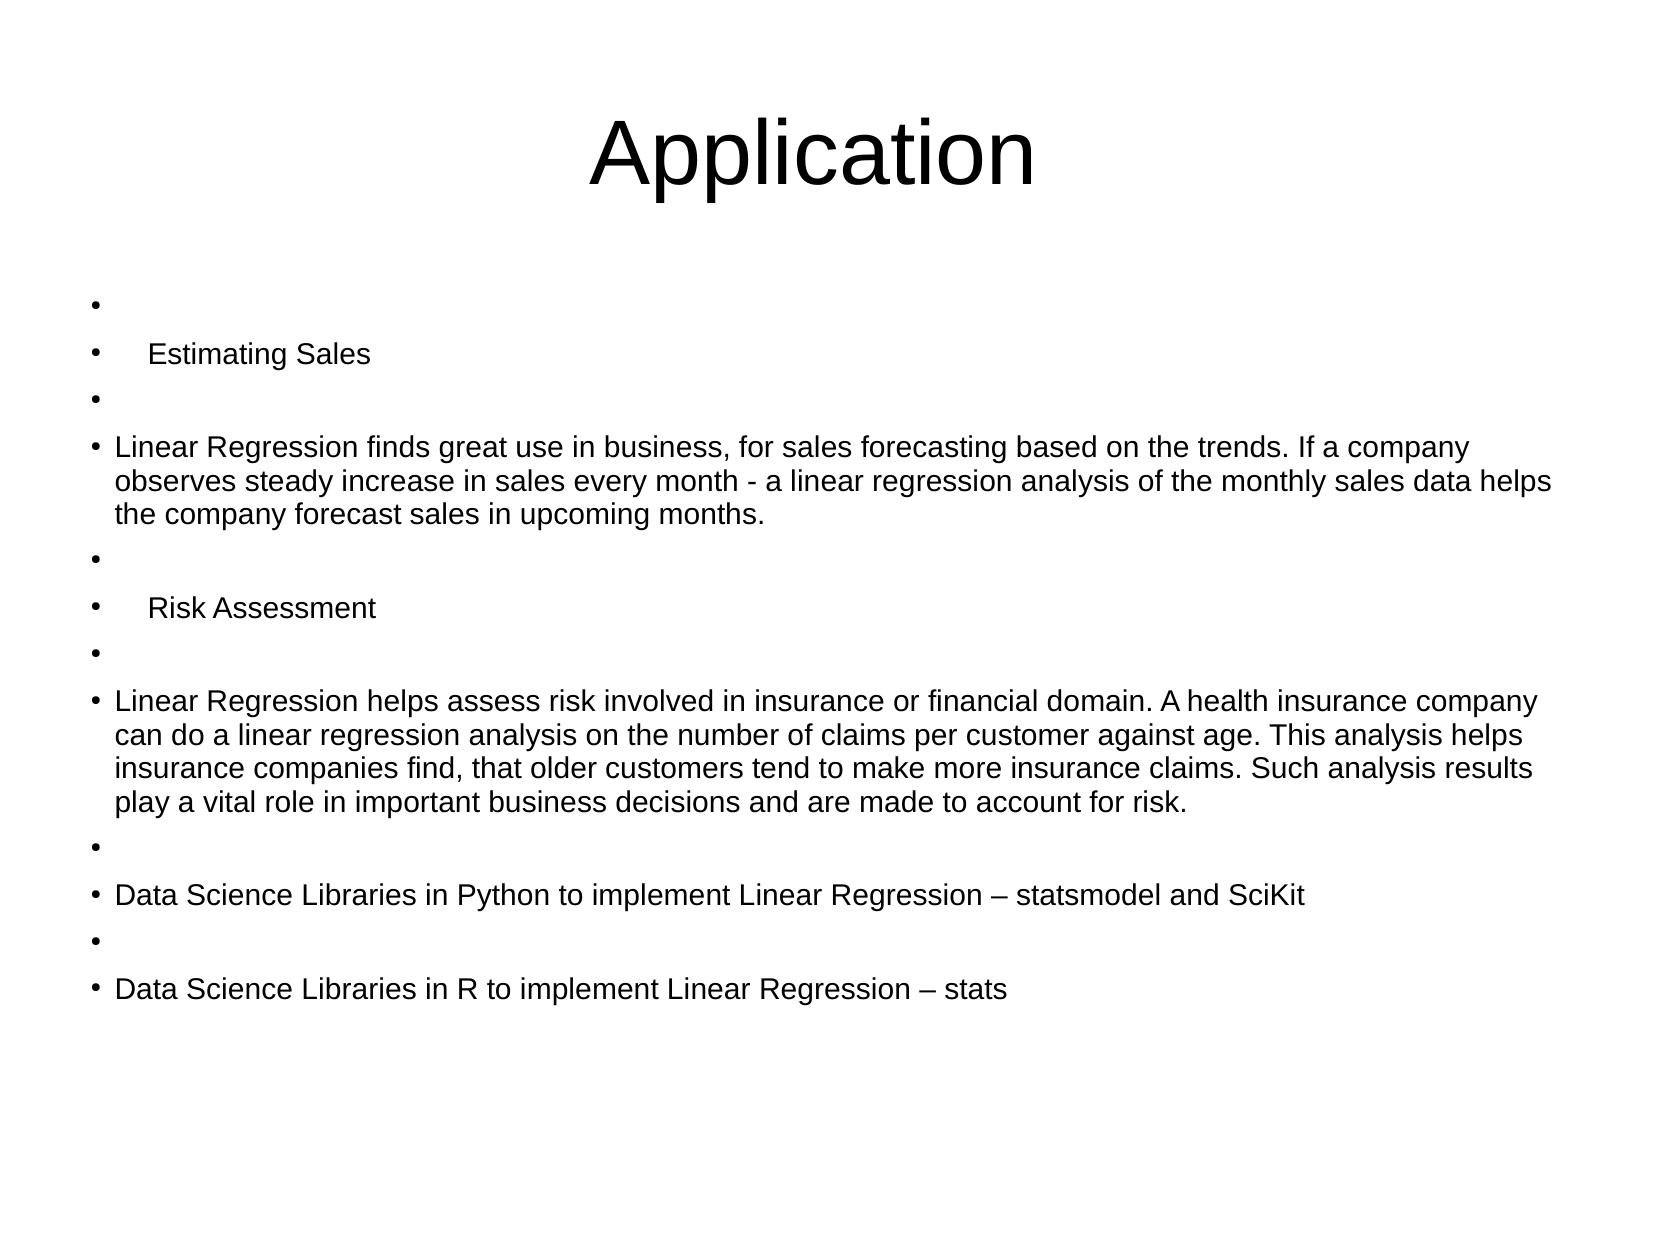

# Application
 Estimating Sales
Linear Regression finds great use in business, for sales forecasting based on the trends. If a company observes steady increase in sales every month - a linear regression analysis of the monthly sales data helps the company forecast sales in upcoming months.
 Risk Assessment
Linear Regression helps assess risk involved in insurance or financial domain. A health insurance company can do a linear regression analysis on the number of claims per customer against age. This analysis helps insurance companies find, that older customers tend to make more insurance claims. Such analysis results play a vital role in important business decisions and are made to account for risk.
Data Science Libraries in Python to implement Linear Regression – statsmodel and SciKit
Data Science Libraries in R to implement Linear Regression – stats